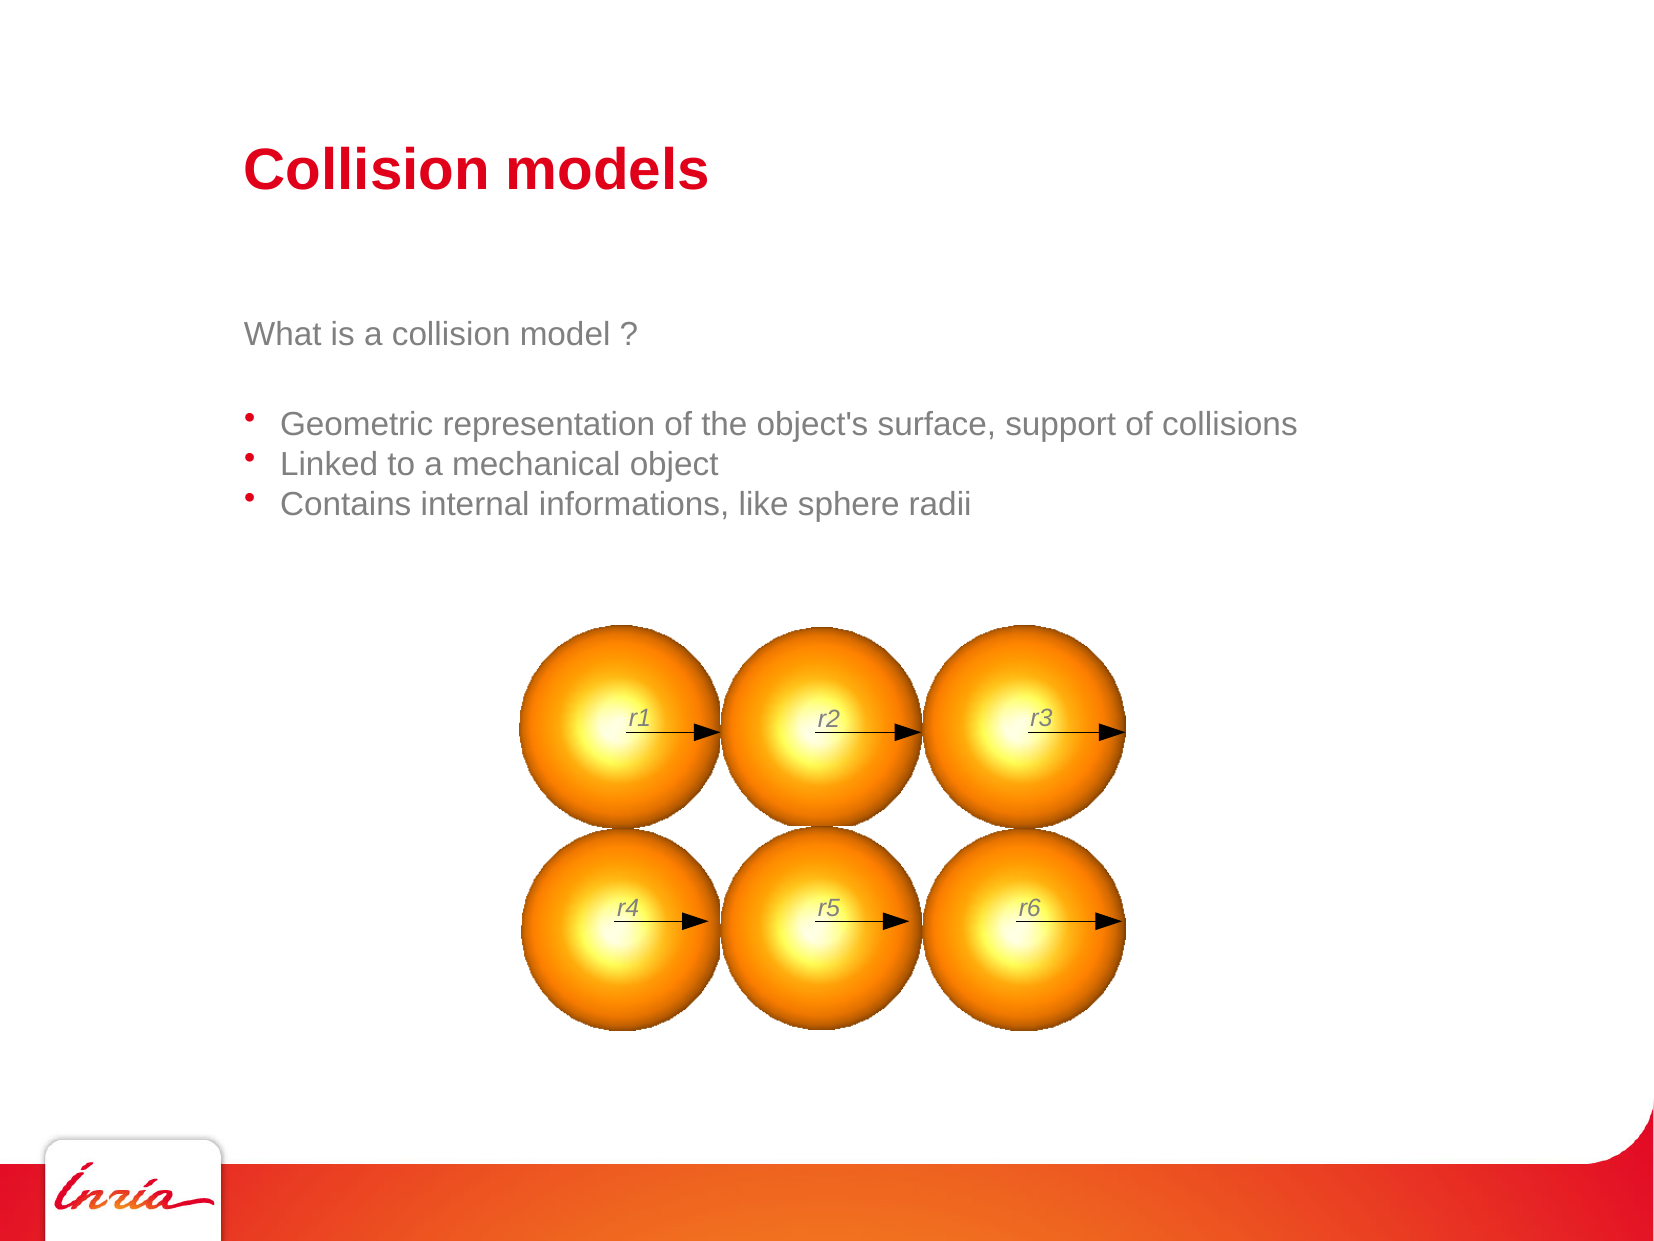

# Collision models
What is a collision model ?
Geometric representation of the object's surface, support of collisions
Linked to a mechanical object
Contains internal informations, like sphere radii
r1
r3
r2
r4
r5
r6